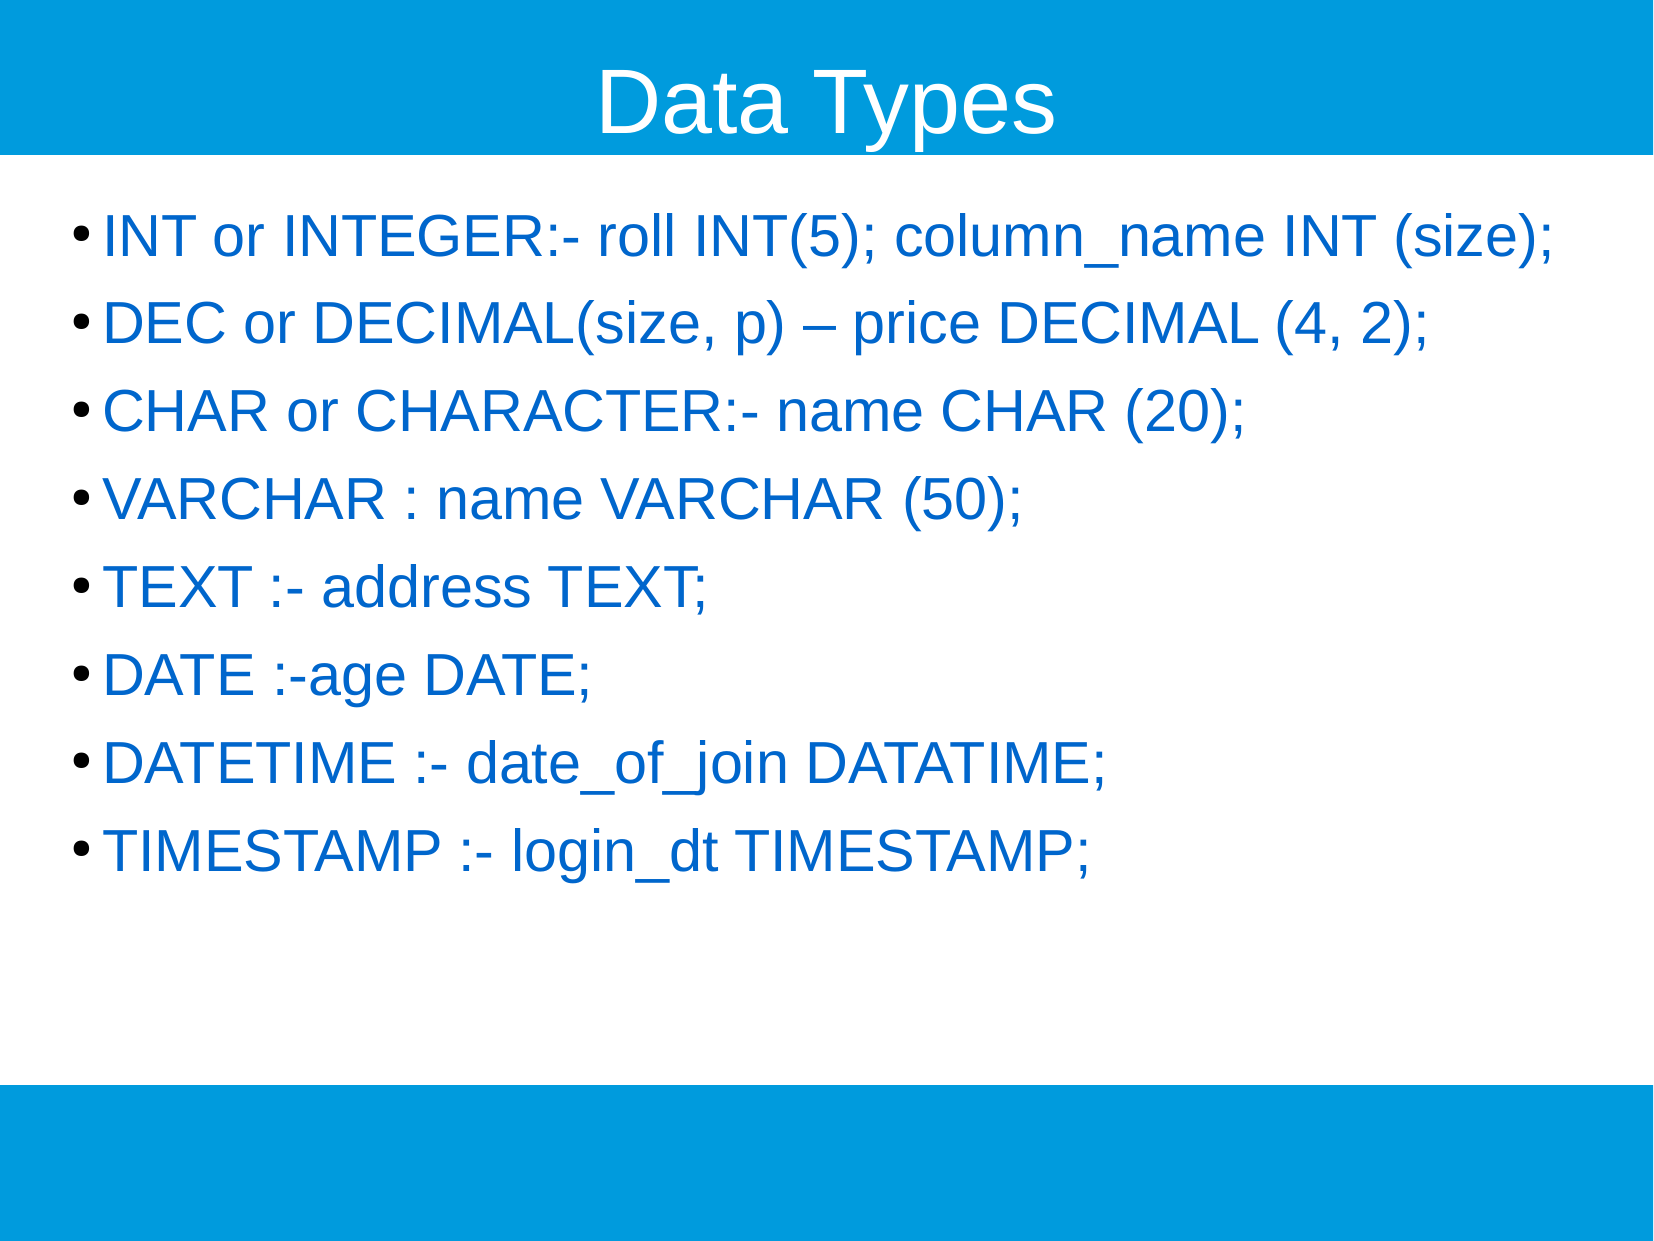

# Data Types
INT or INTEGER:- roll INT(5); column_name INT (size);
DEC or DECIMAL(size, p) – price DECIMAL (4, 2);
CHAR or CHARACTER:- name CHAR (20);
VARCHAR : name VARCHAR (50);
TEXT :- address TEXT;
DATE :-age DATE;
DATETIME :- date_of_join DATATIME;
TIMESTAMP :- login_dt TIMESTAMP;